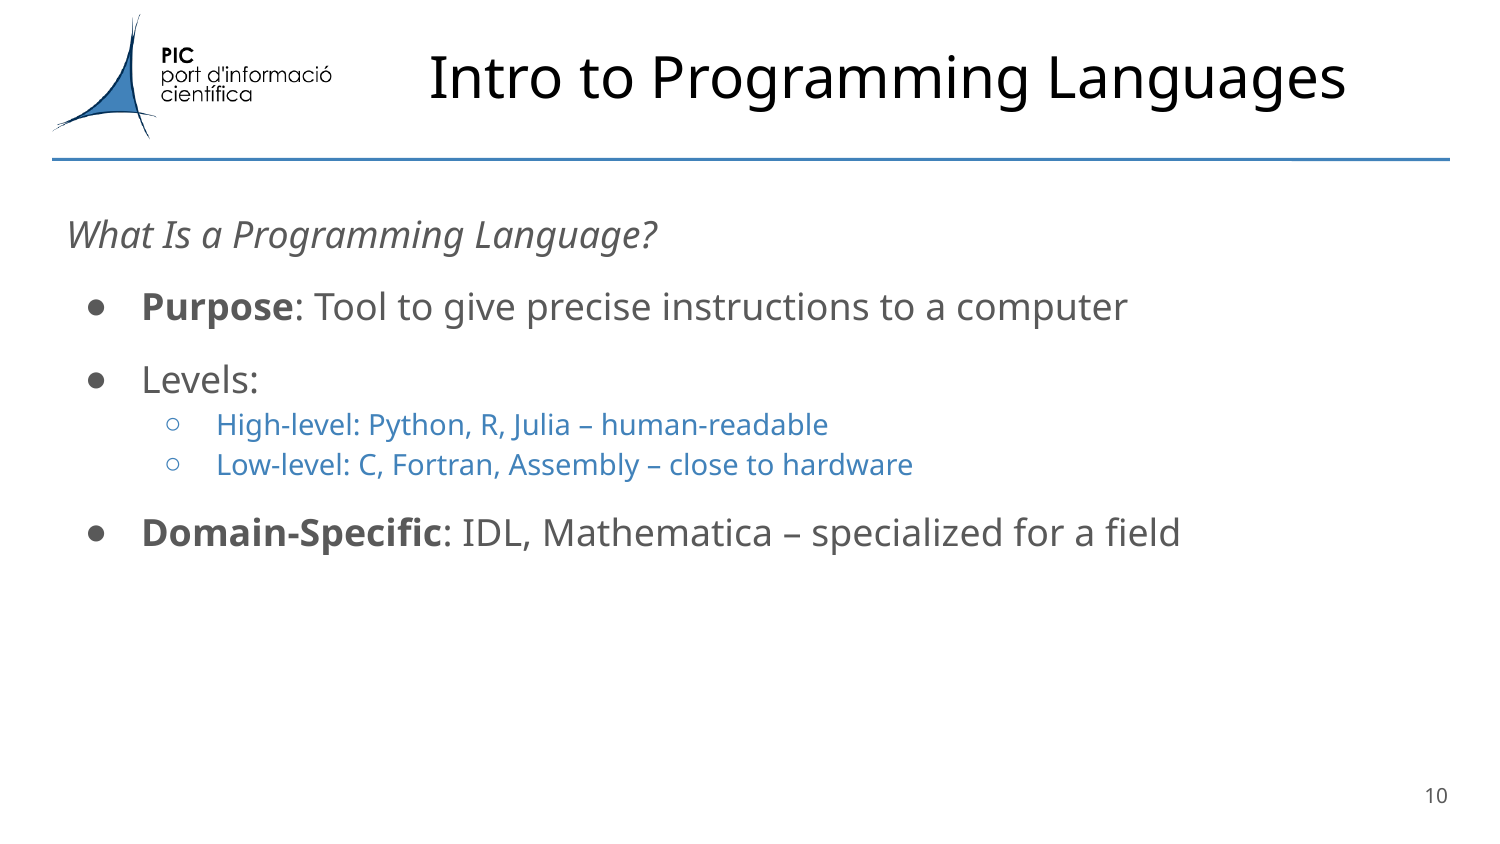

# Intro to Programming Languages
What Is a Programming Language?
Purpose: Tool to give precise instructions to a computer
Levels:
High-level: Python, R, Julia – human-readable
Low-level: C, Fortran, Assembly – close to hardware
Domain-Specific: IDL, Mathematica – specialized for a field